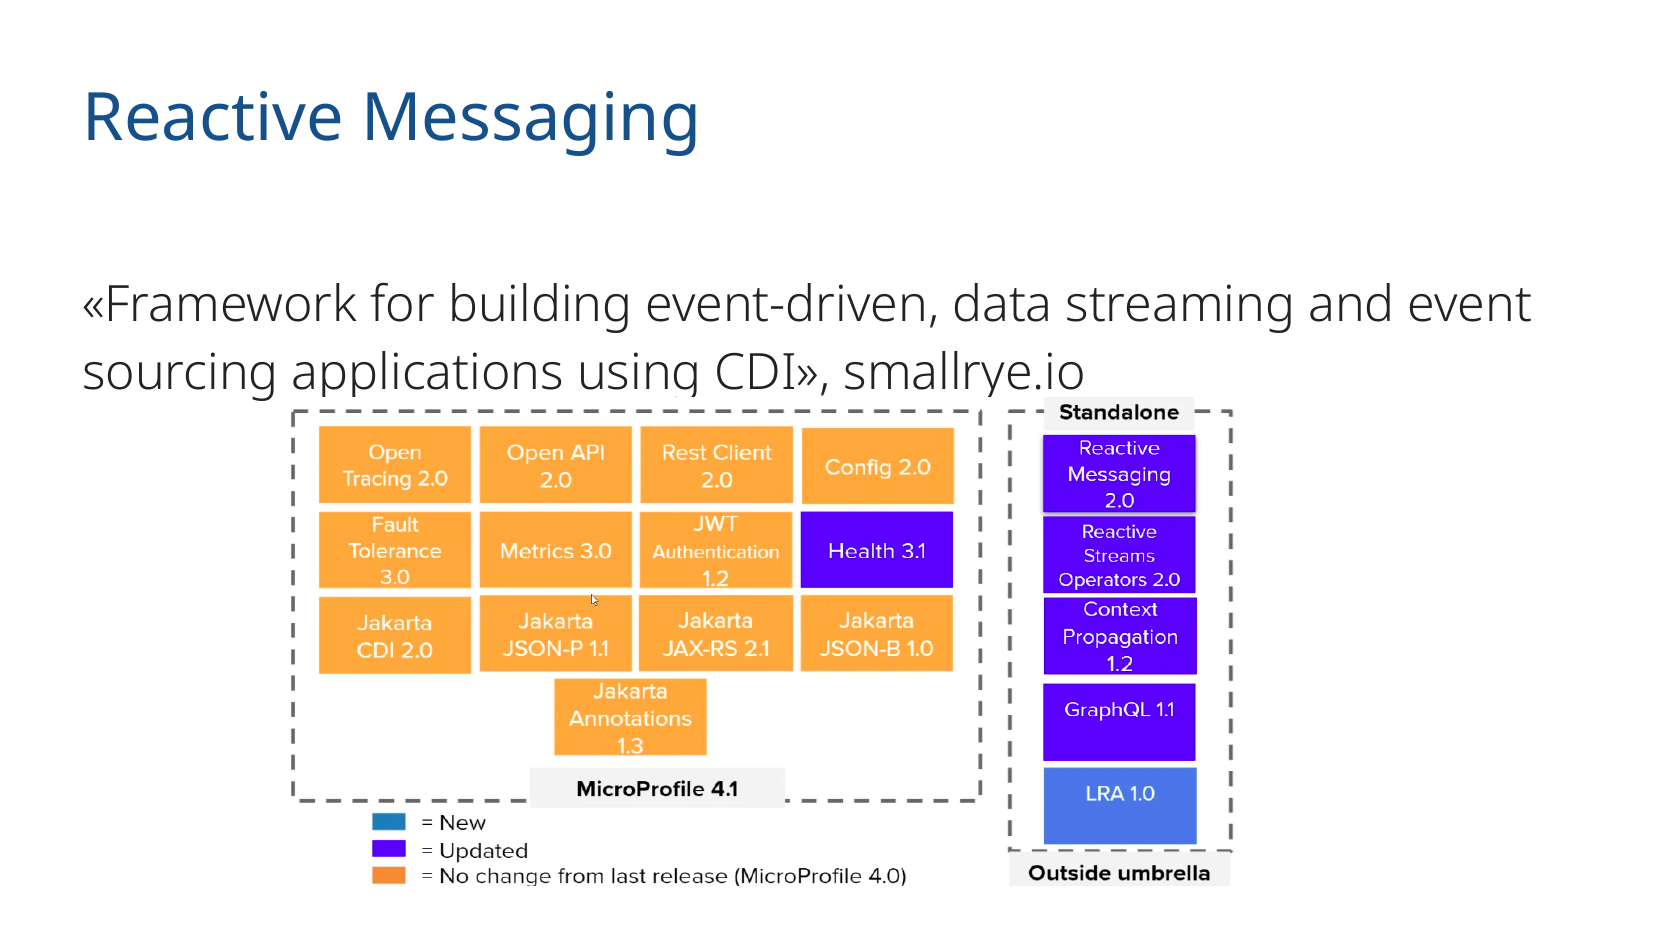

# Reactive Messaging
«Framework for building event-driven, data streaming and event sourcing applications using CDI», smallrye.io